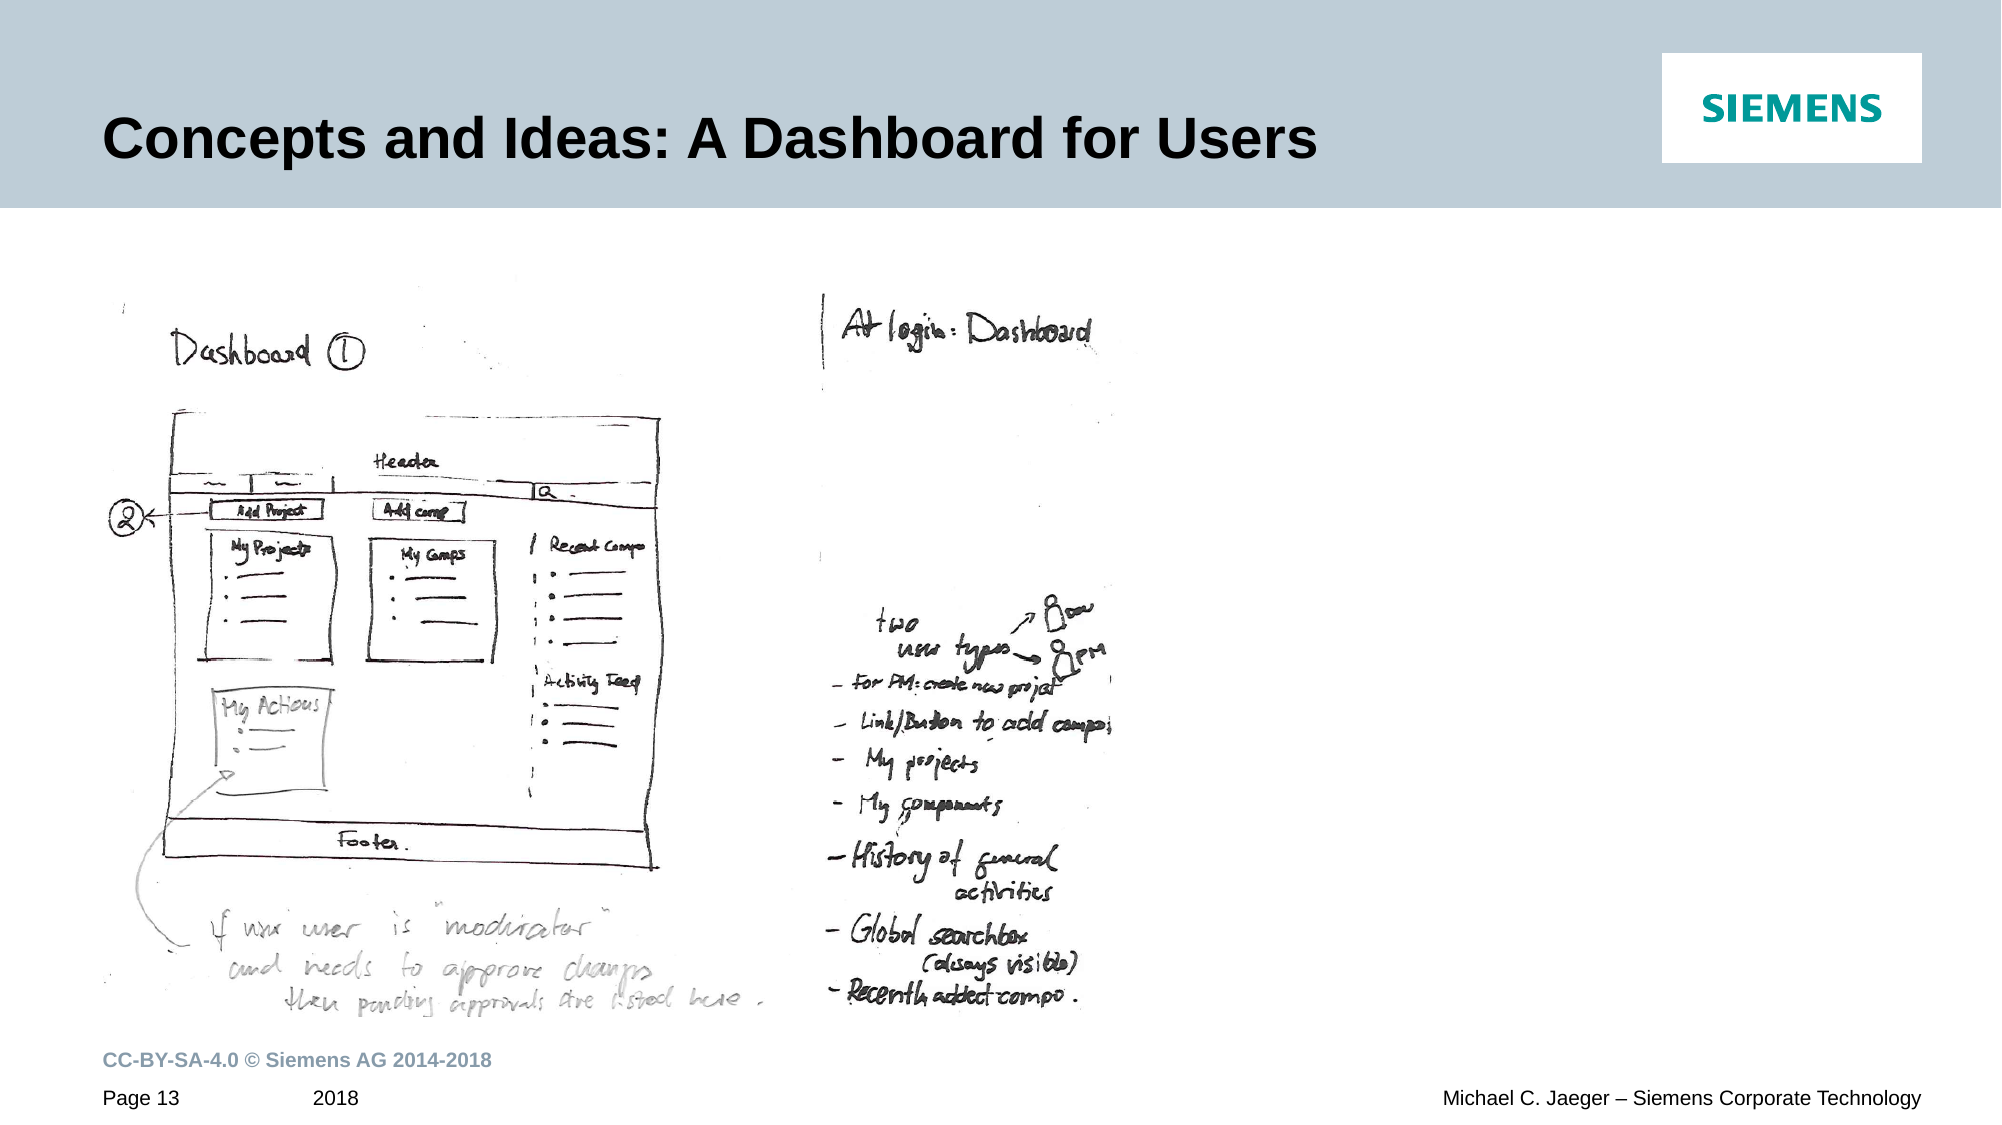

Concepts and Ideas: A Dashboard for Users